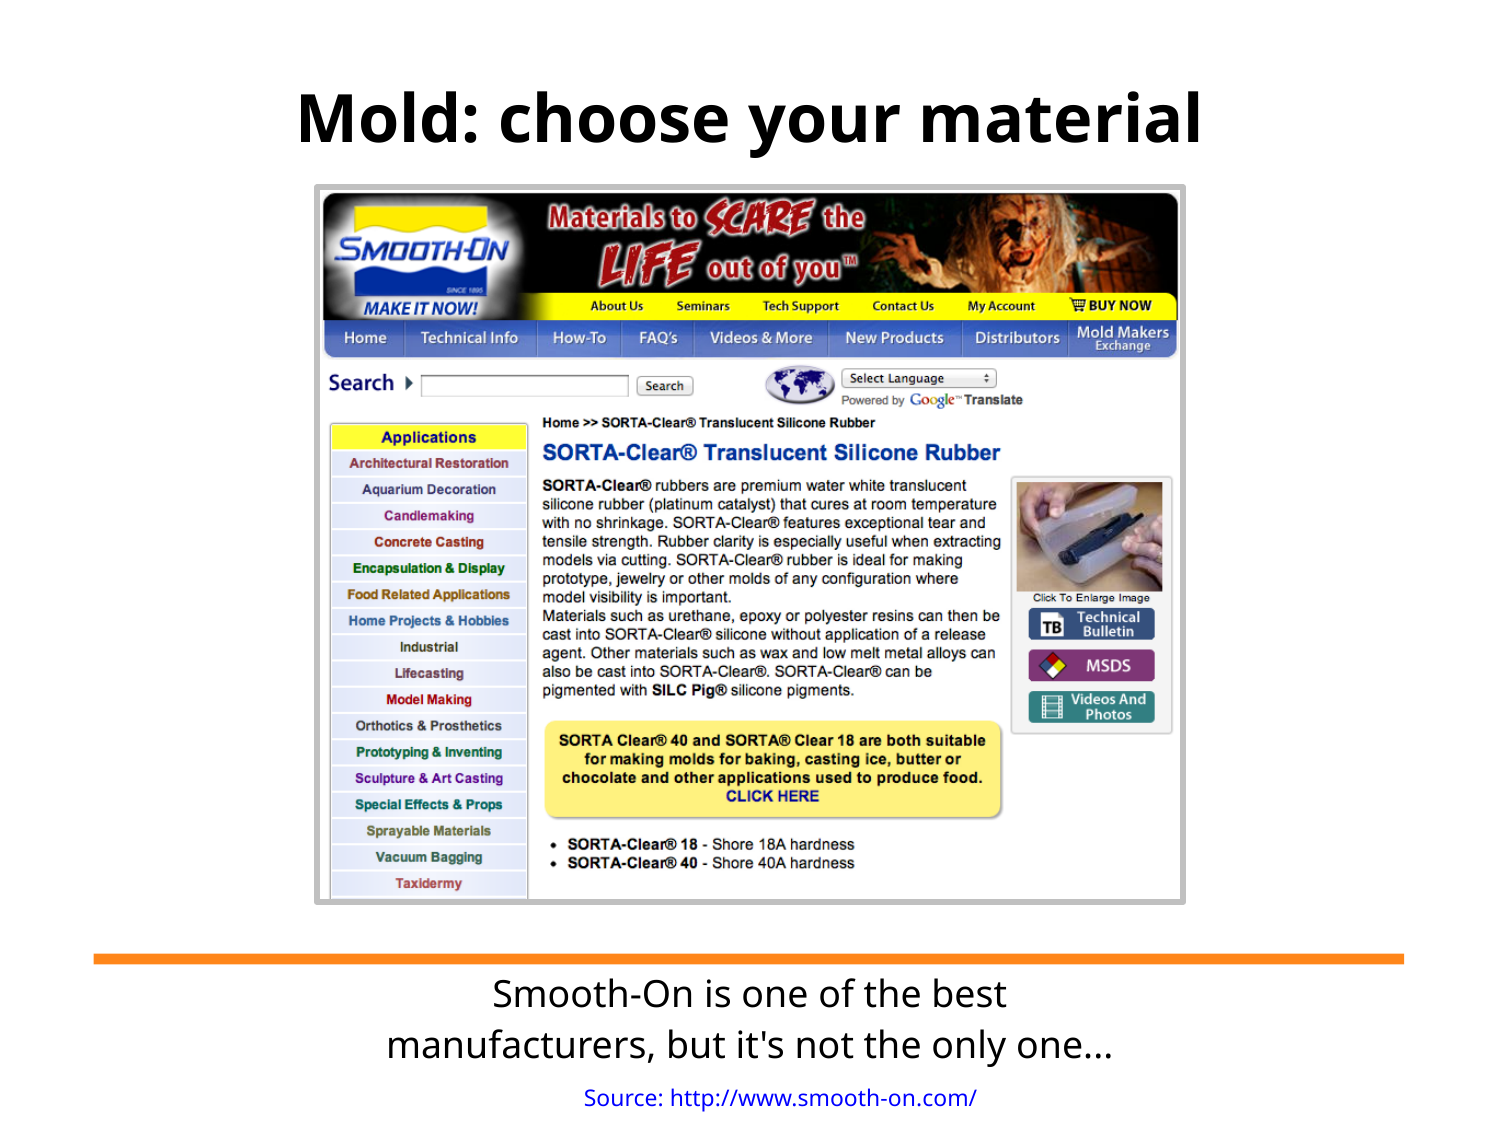

# Mold: choose your material
Smooth-On is one of the best manufacturers, but it's not the only one...
Source: http://www.smooth-on.com/